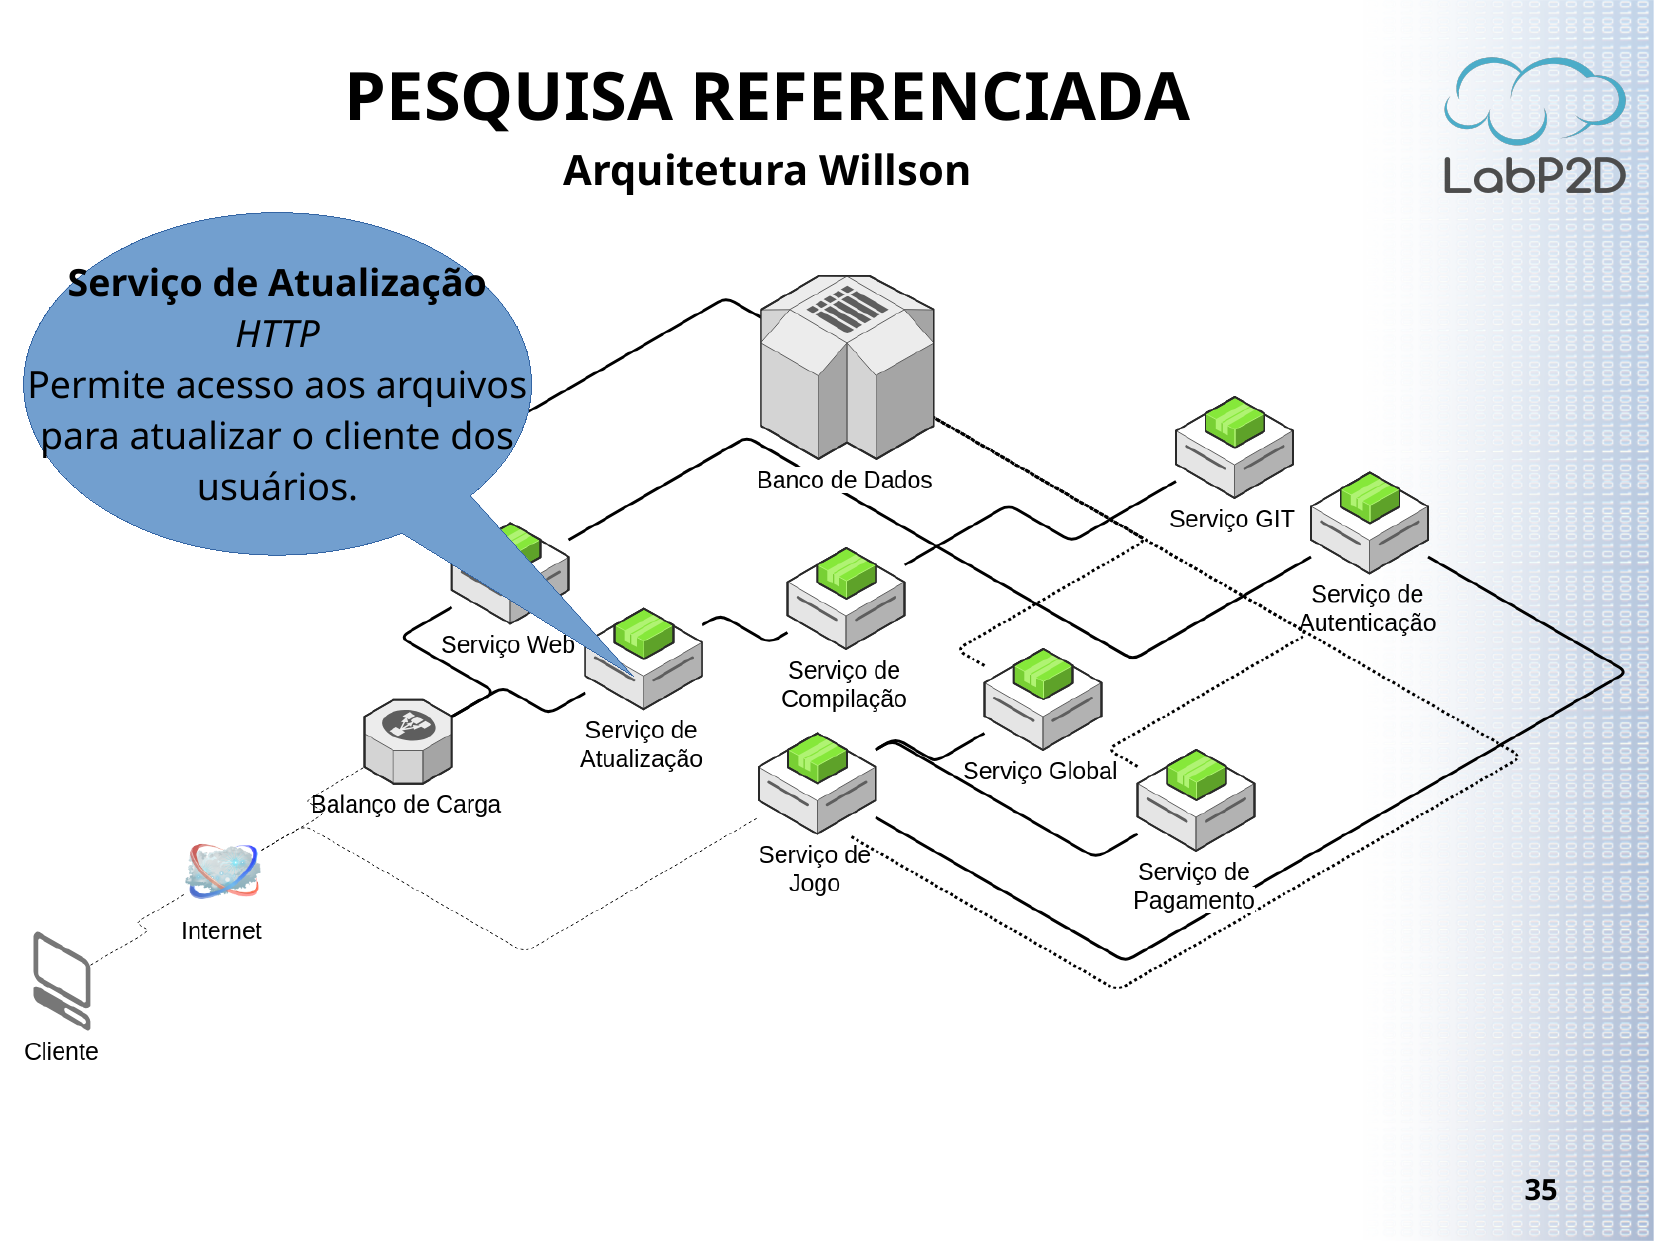

# PESQUISA REFERENCIADA Arquitetura Willson
Serviço de Atualização
HTTP
Permite acesso aos arquivos
para atualizar o cliente dos
usuários.
35